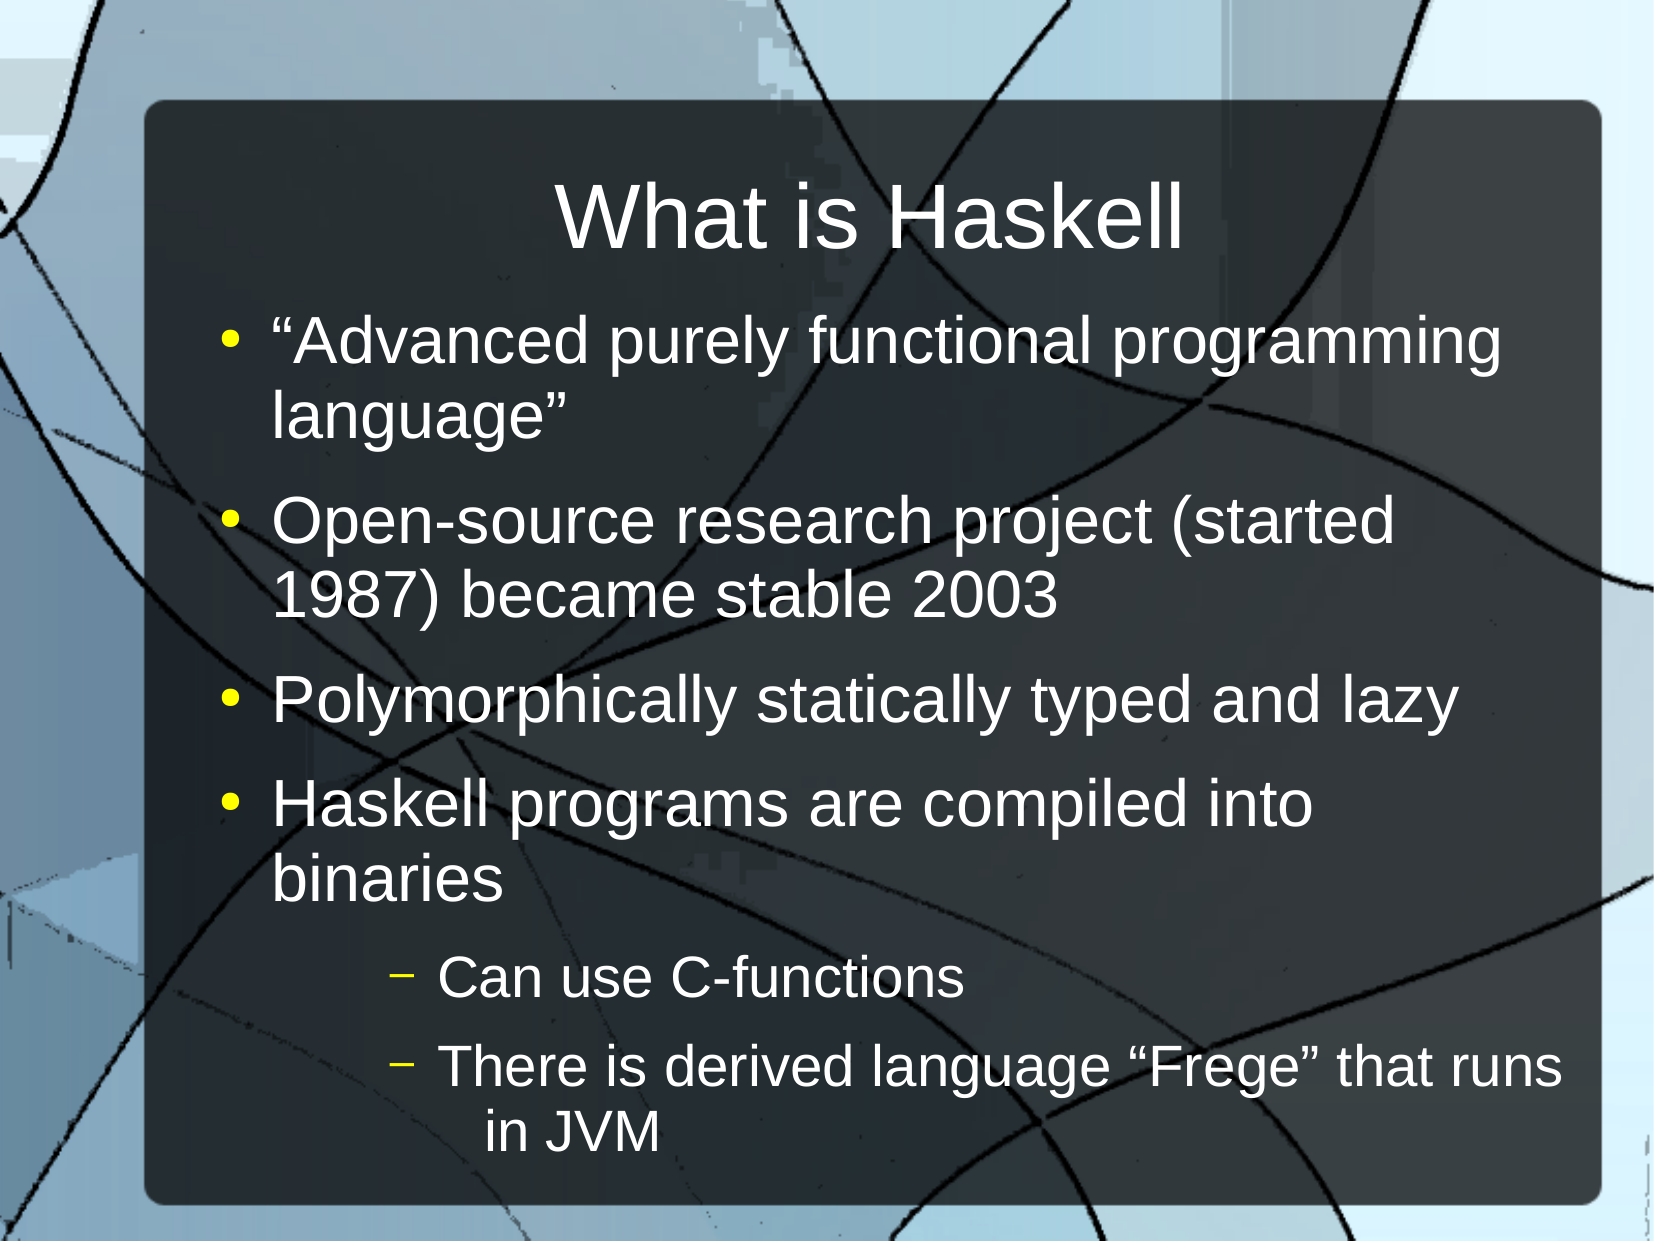

# What is Haskell
“Advanced purely functional programming language”
Open-source research project (started 1987) became stable 2003
Polymorphically statically typed and lazy
Haskell programs are compiled into binaries
Can use C-functions
There is derived language “Frege” that runs in JVM